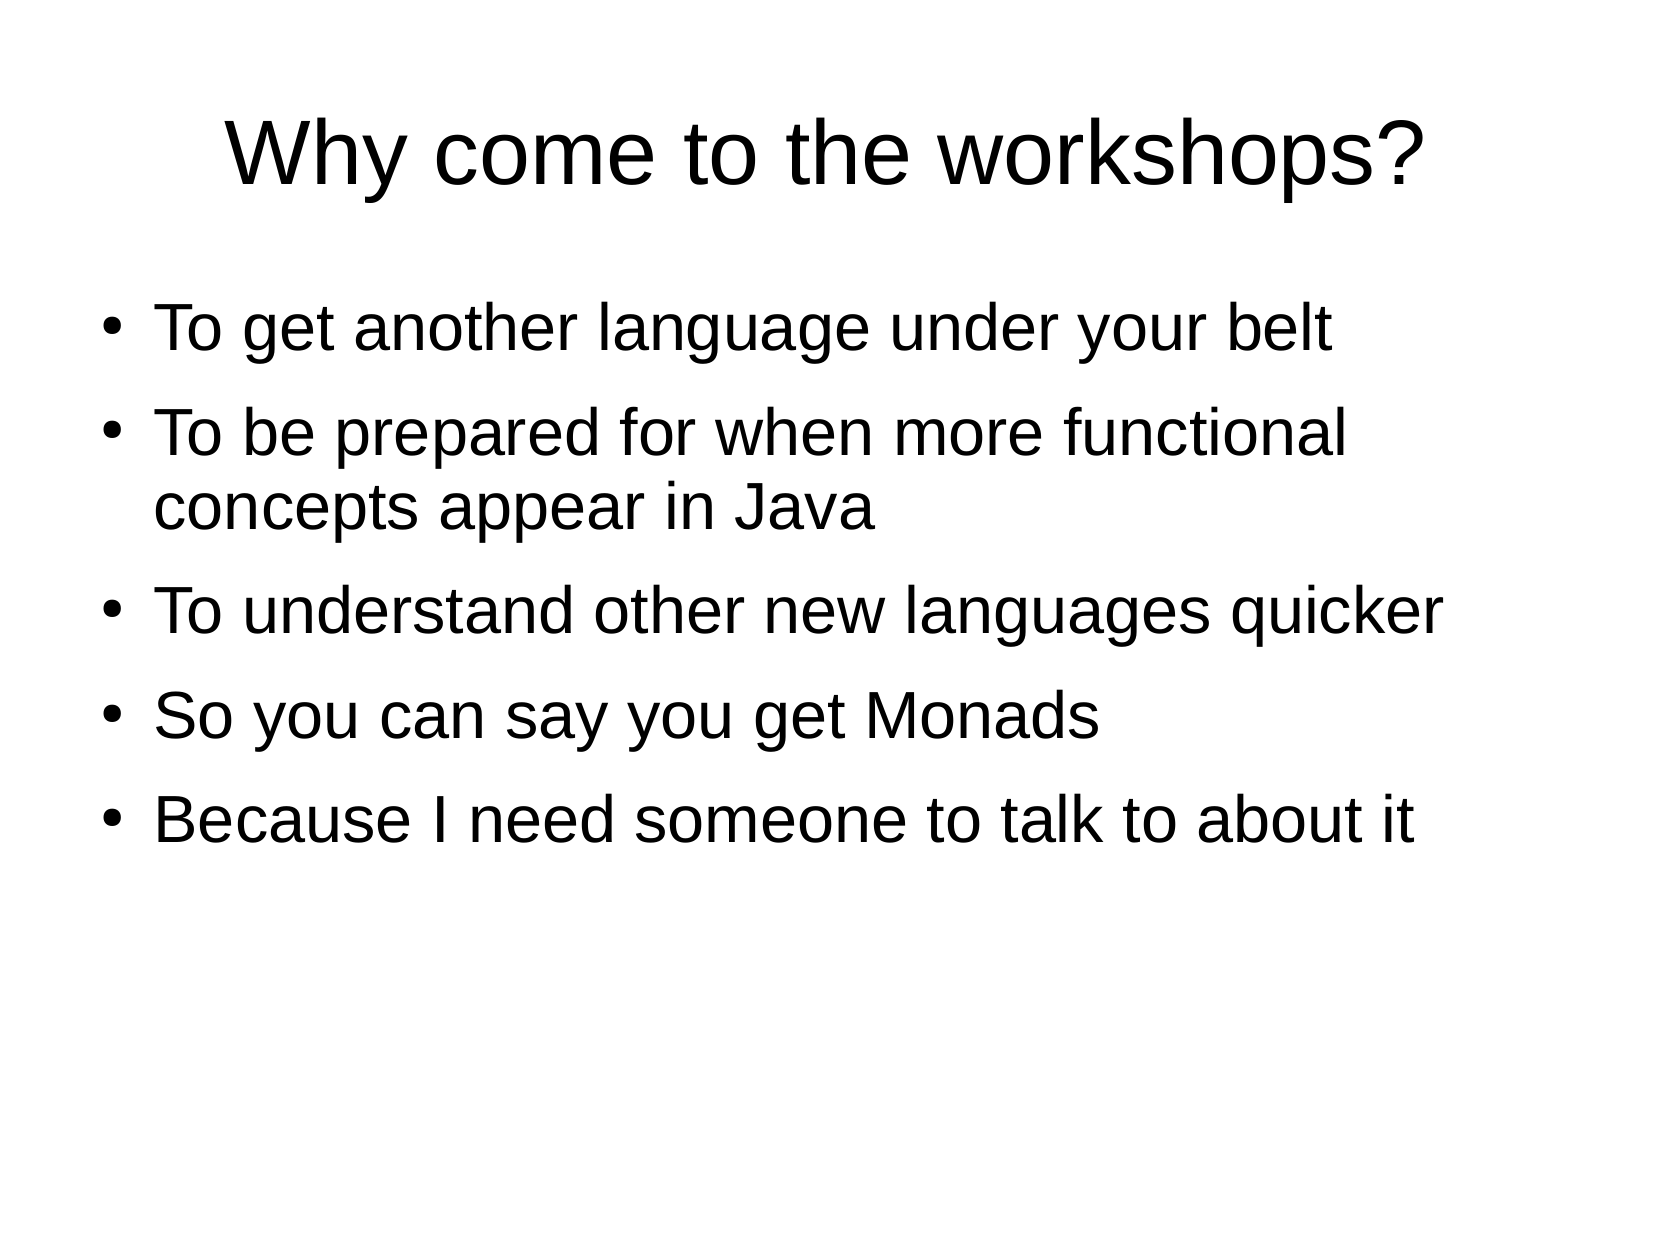

# Why come to the workshops?
To get another language under your belt
To be prepared for when more functional concepts appear in Java
To understand other new languages quicker
So you can say you get Monads
Because I need someone to talk to about it